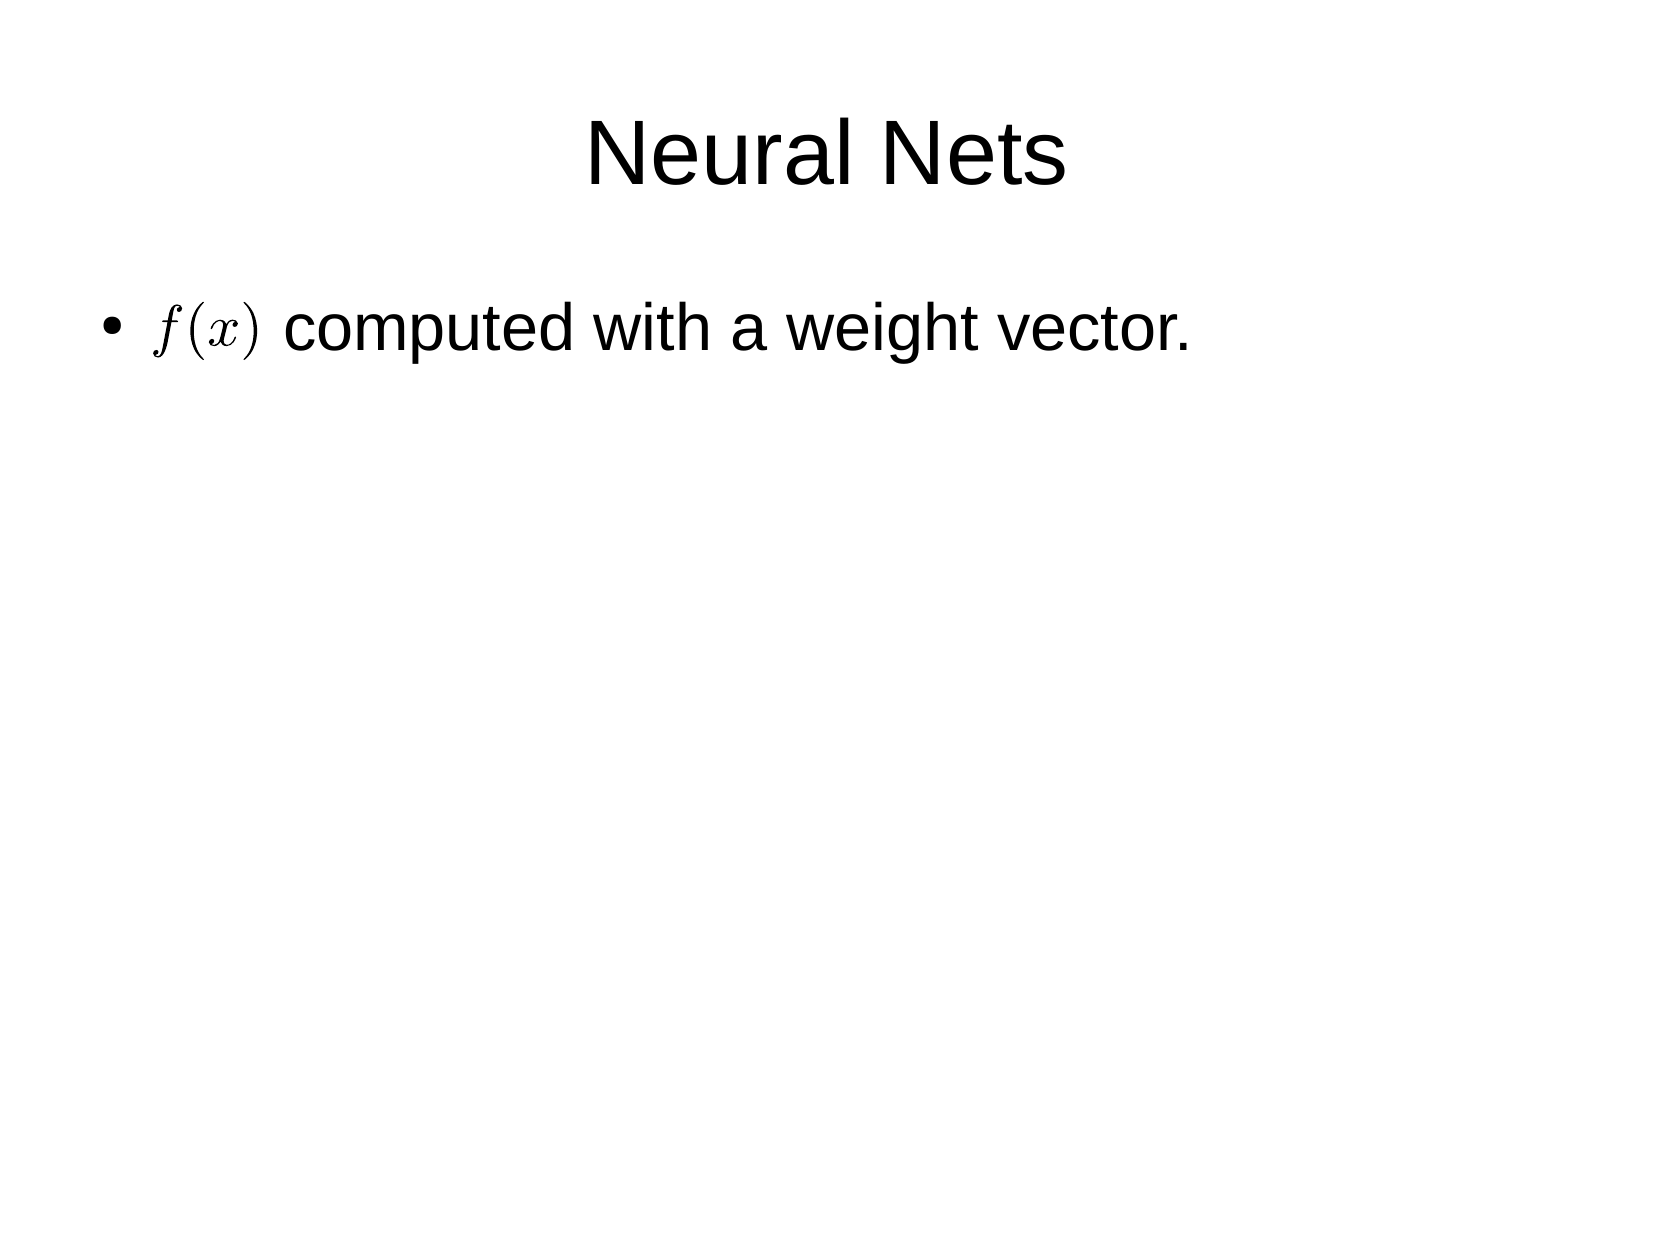

# Neural Nets
 computed with a weight vector.